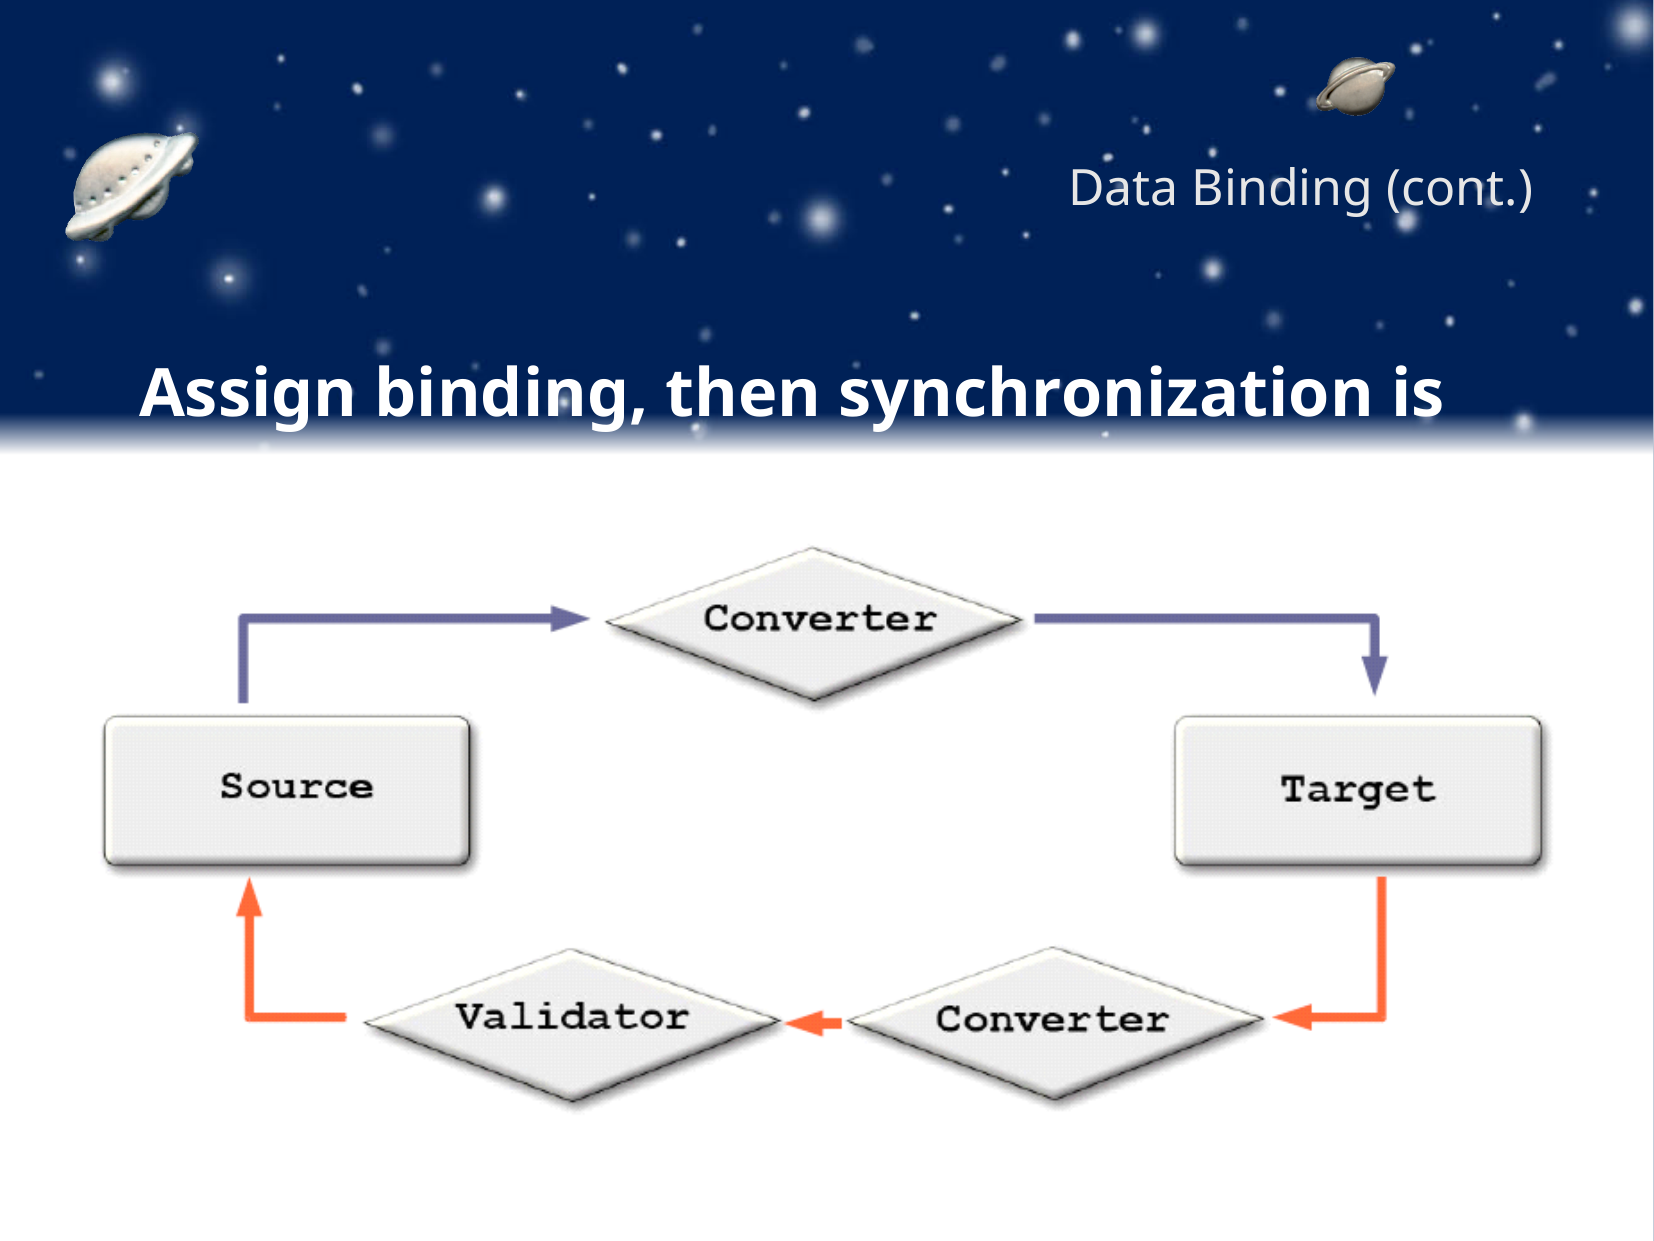

# Data Binding (cont.)
Assign binding, then synchronization is automatic